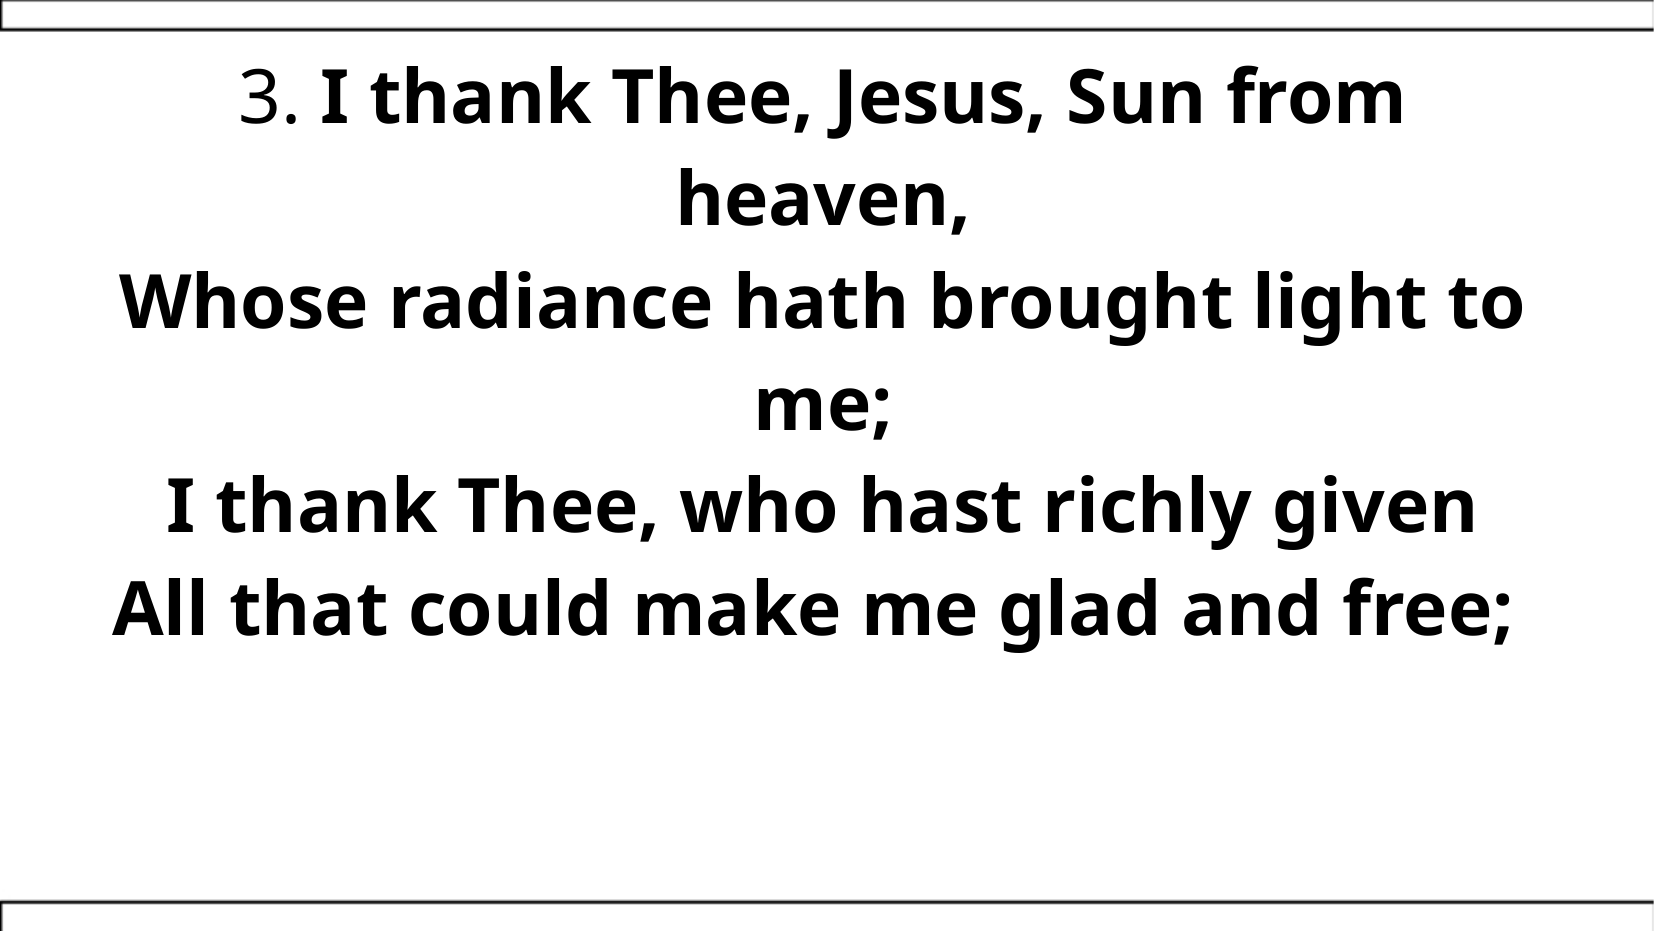

3. I thank Thee, Jesus, Sun from heaven,
Whose radiance hath brought light to me;
I thank Thee, who hast richly given
All that could make me glad and free;